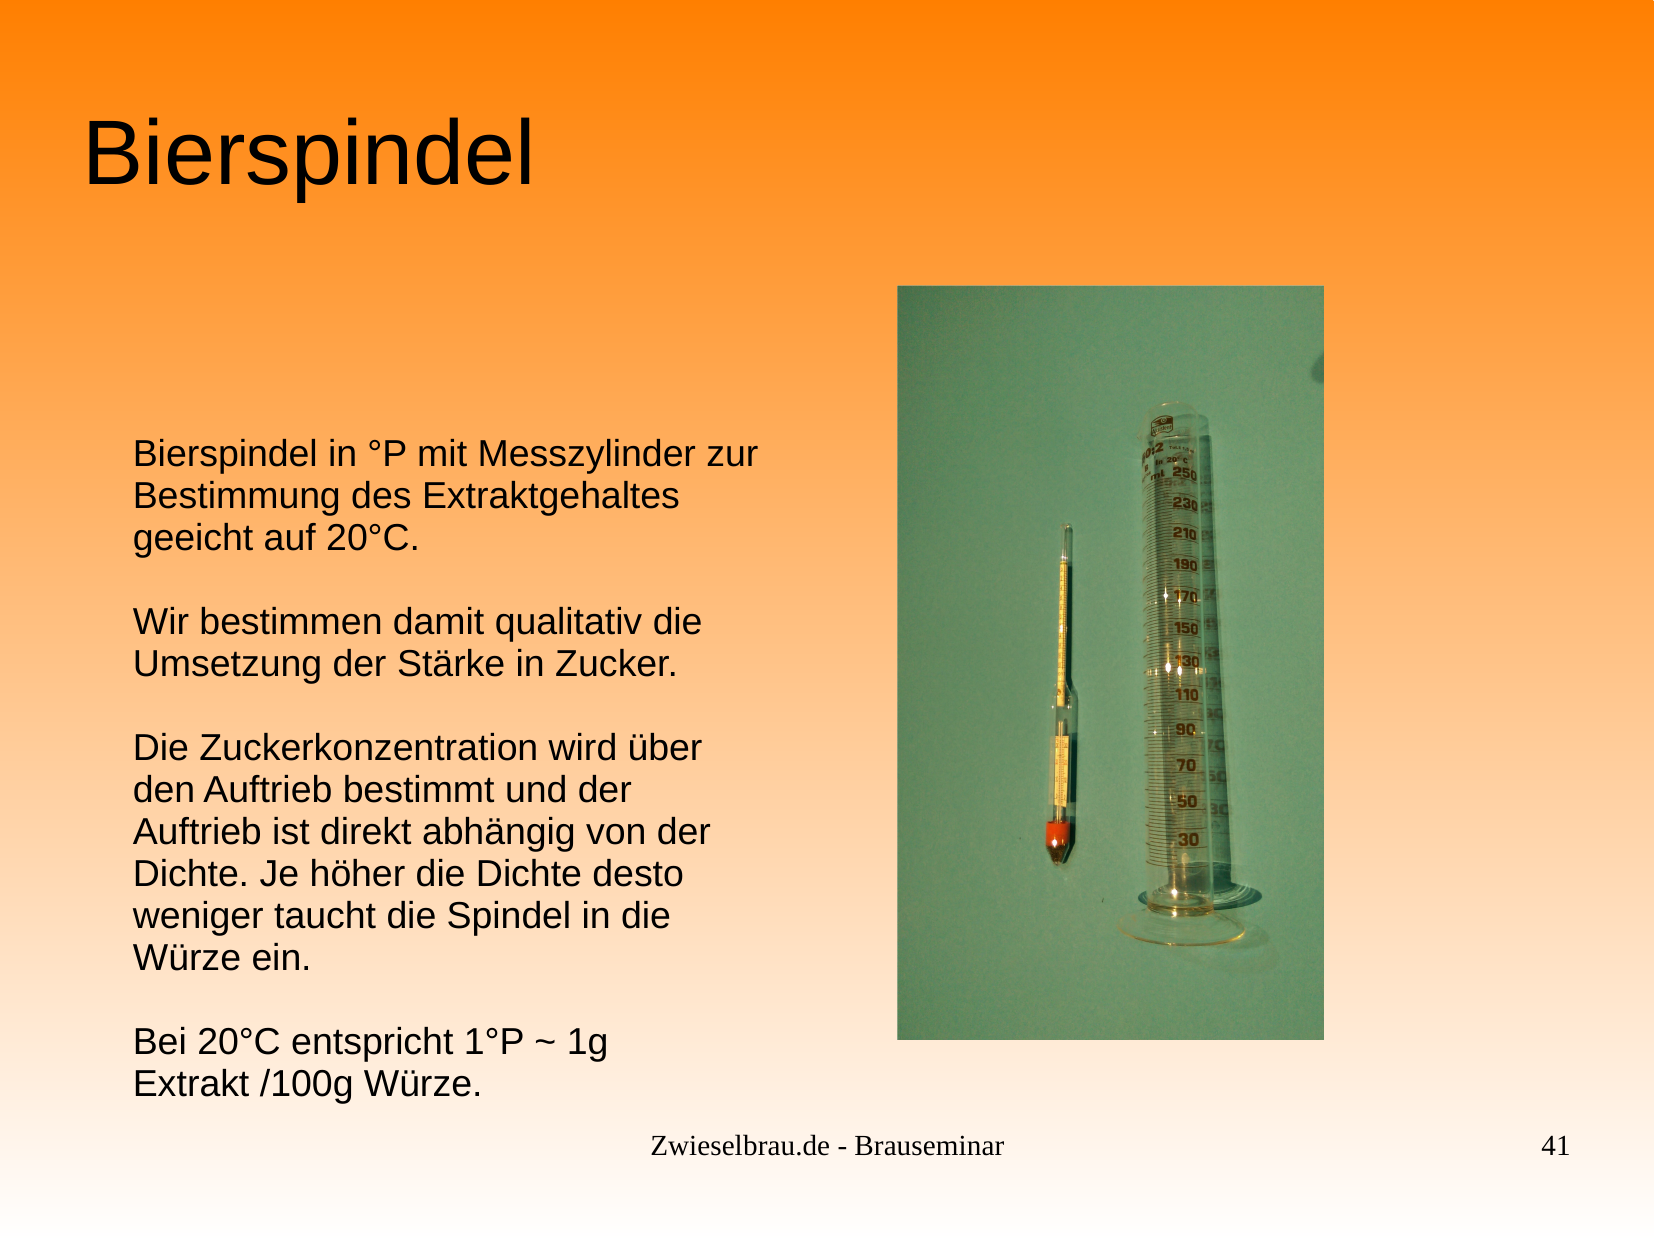

# Bierspindel
Bierspindel in °P mit Messzylinder zur Bestimmung des Extraktgehaltes geeicht auf 20°C.
Wir bestimmen damit qualitativ die Umsetzung der Stärke in Zucker.
Die Zuckerkonzentration wird über den Auftrieb bestimmt und der Auftrieb ist direkt abhängig von der Dichte. Je höher die Dichte desto weniger taucht die Spindel in die Würze ein.
Bei 20°C entspricht 1°P ~ 1g Extrakt /100g Würze.
Zwieselbrau.de - Brauseminar
41